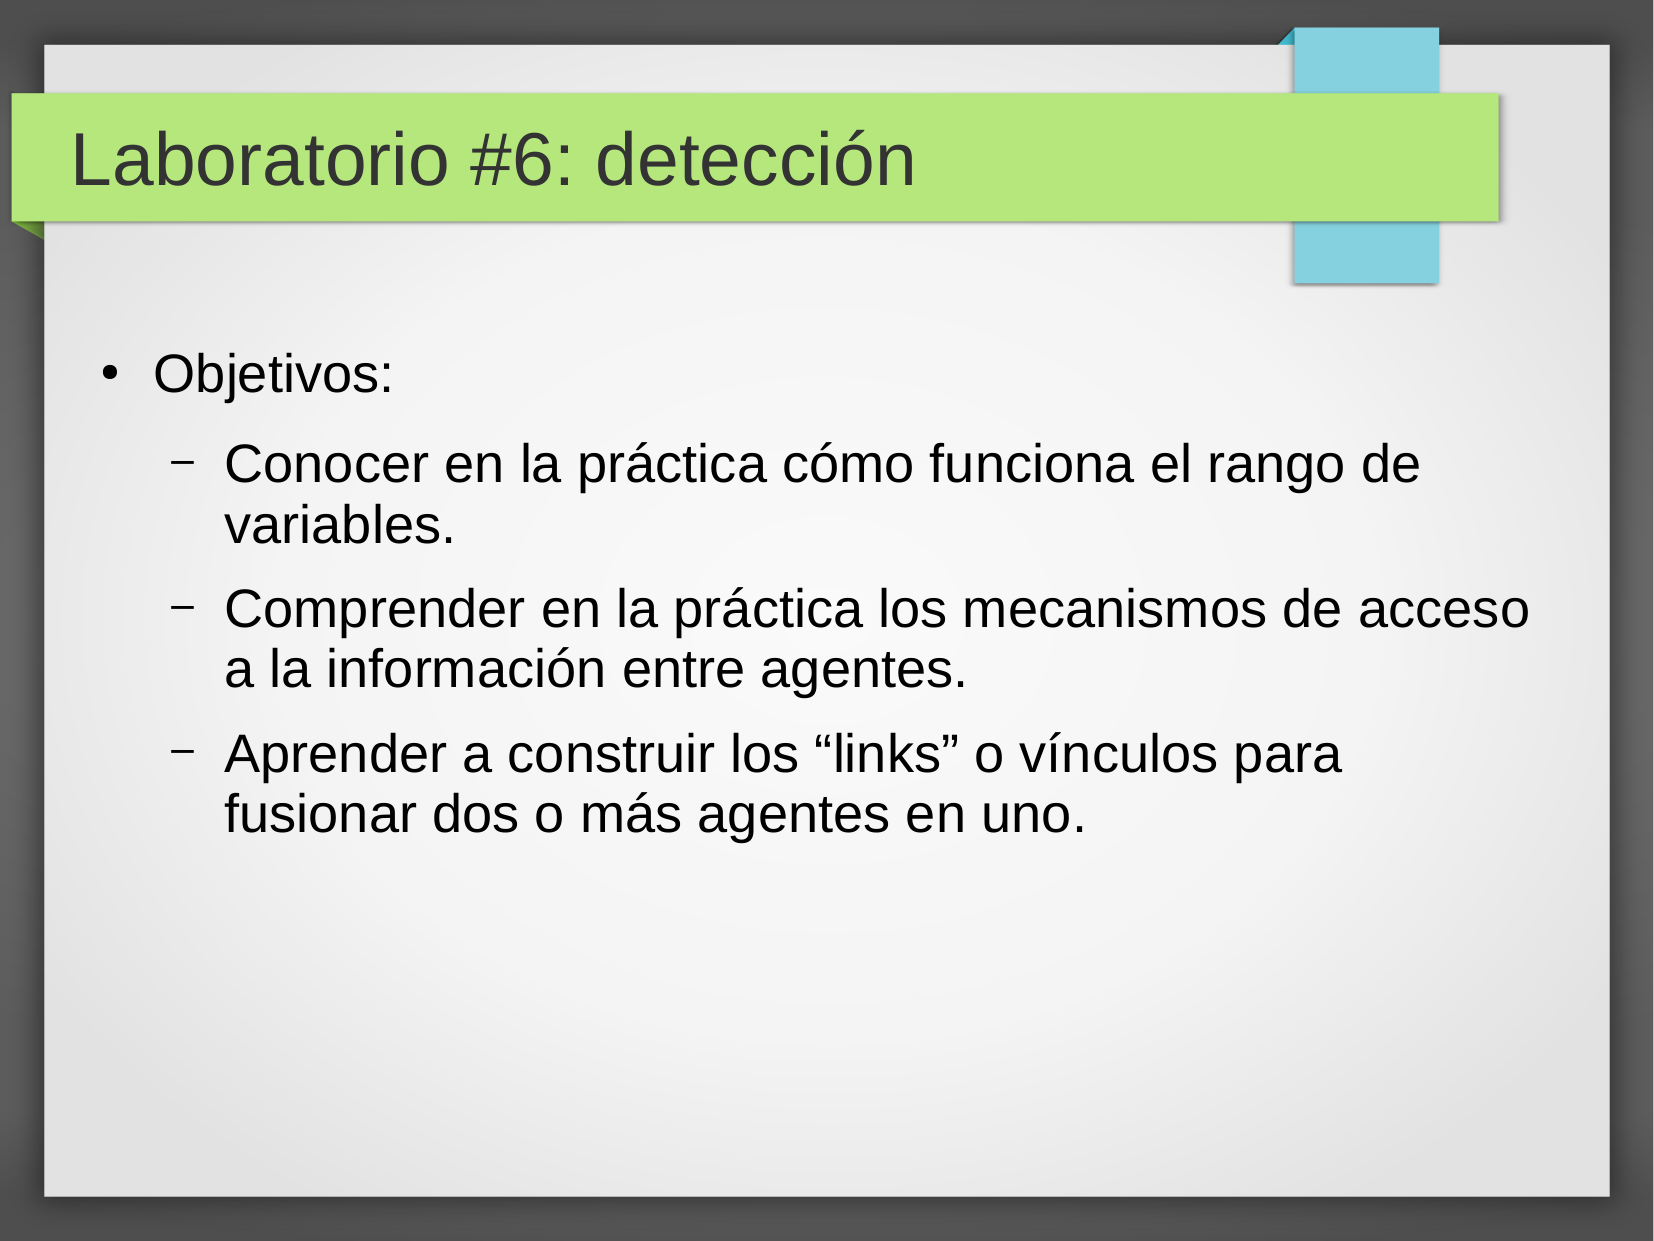

# Laboratorio #6: detección
Objetivos:
Conocer en la práctica cómo funciona el rango de variables.
Comprender en la práctica los mecanismos de acceso a la información entre agentes.
Aprender a construir los “links” o vínculos para fusionar dos o más agentes en uno.